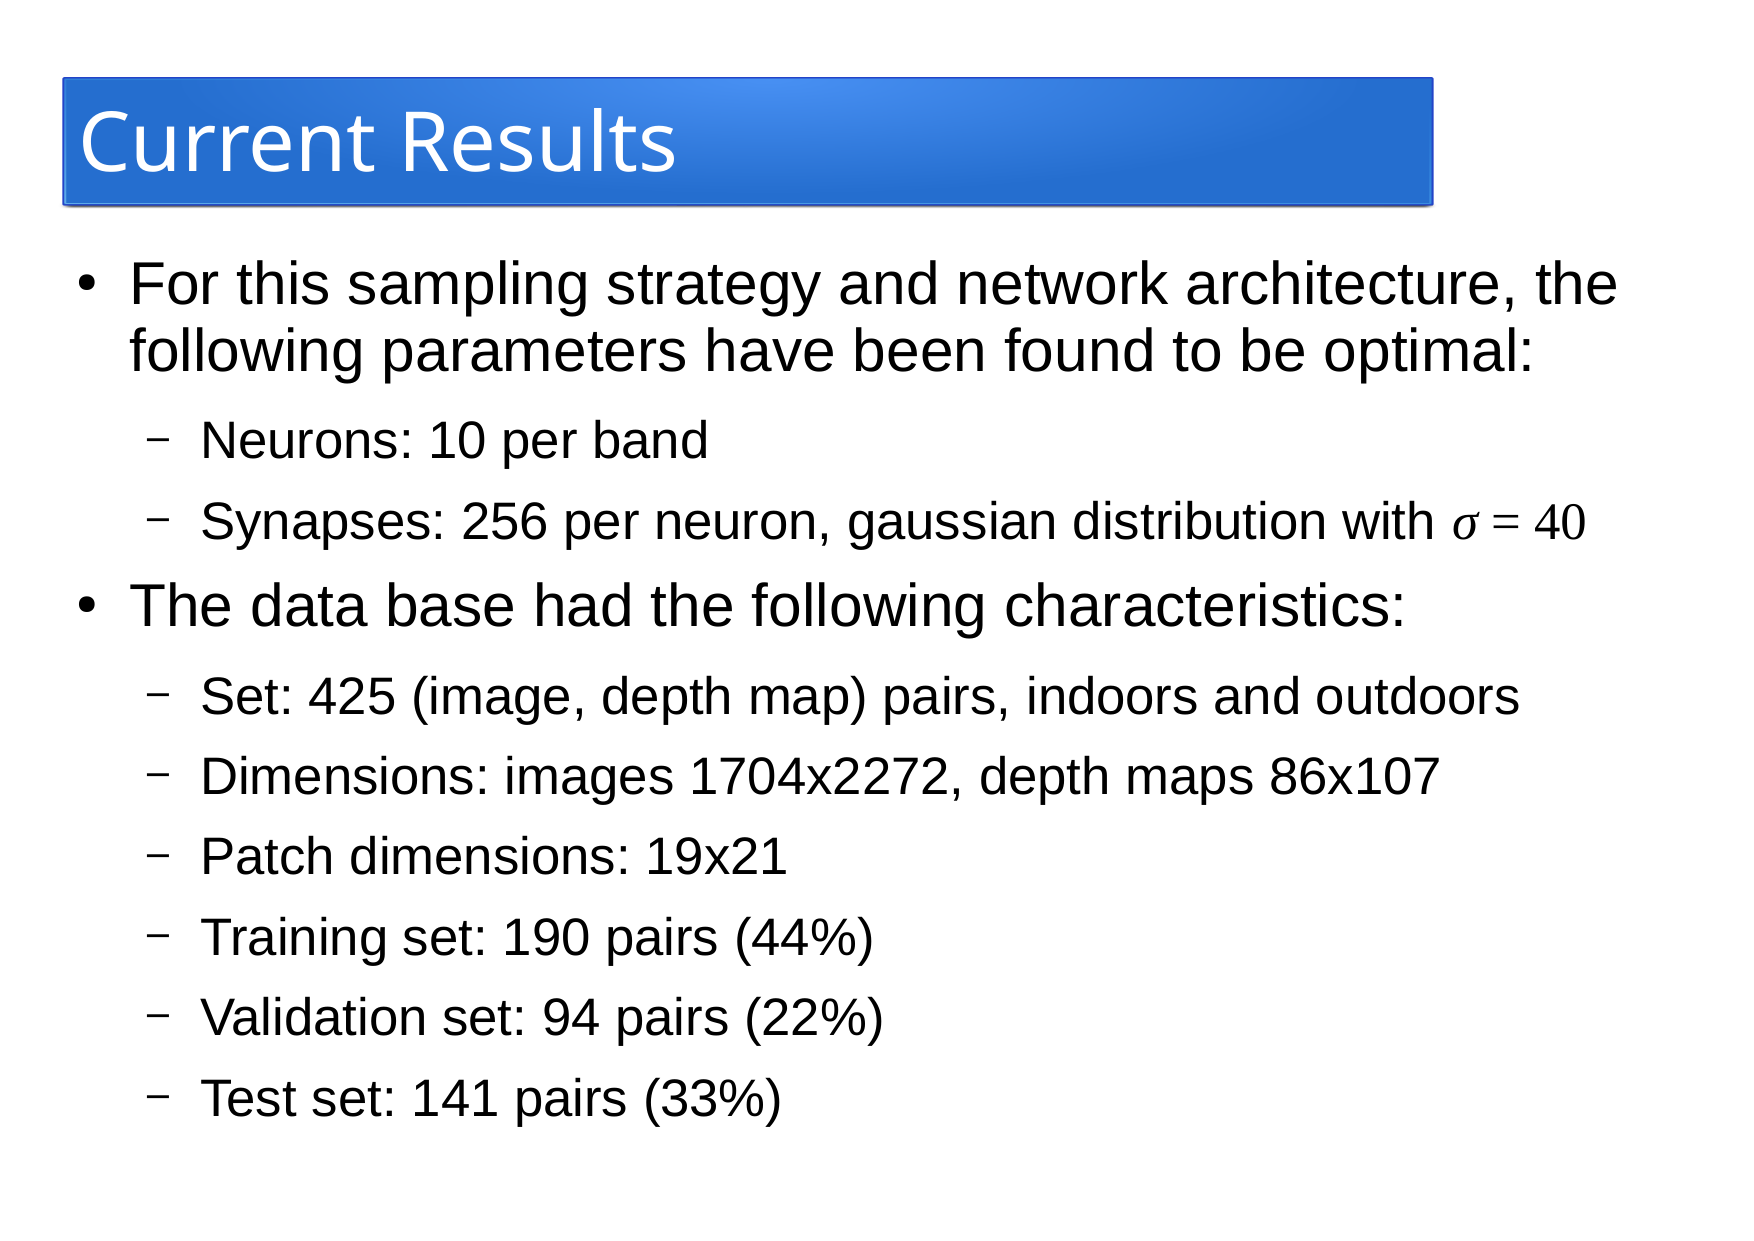

# Current Results
For this sampling strategy and network architecture, the following parameters have been found to be optimal:
Neurons: 10 per band
Synapses: 256 per neuron, gaussian distribution with σ = 40
The data base had the following characteristics:
Set: 425 (image, depth map) pairs, indoors and outdoors
Dimensions: images 1704x2272, depth maps 86x107
Patch dimensions: 19x21
Training set: 190 pairs (44%)
Validation set: 94 pairs (22%)
Test set: 141 pairs (33%)